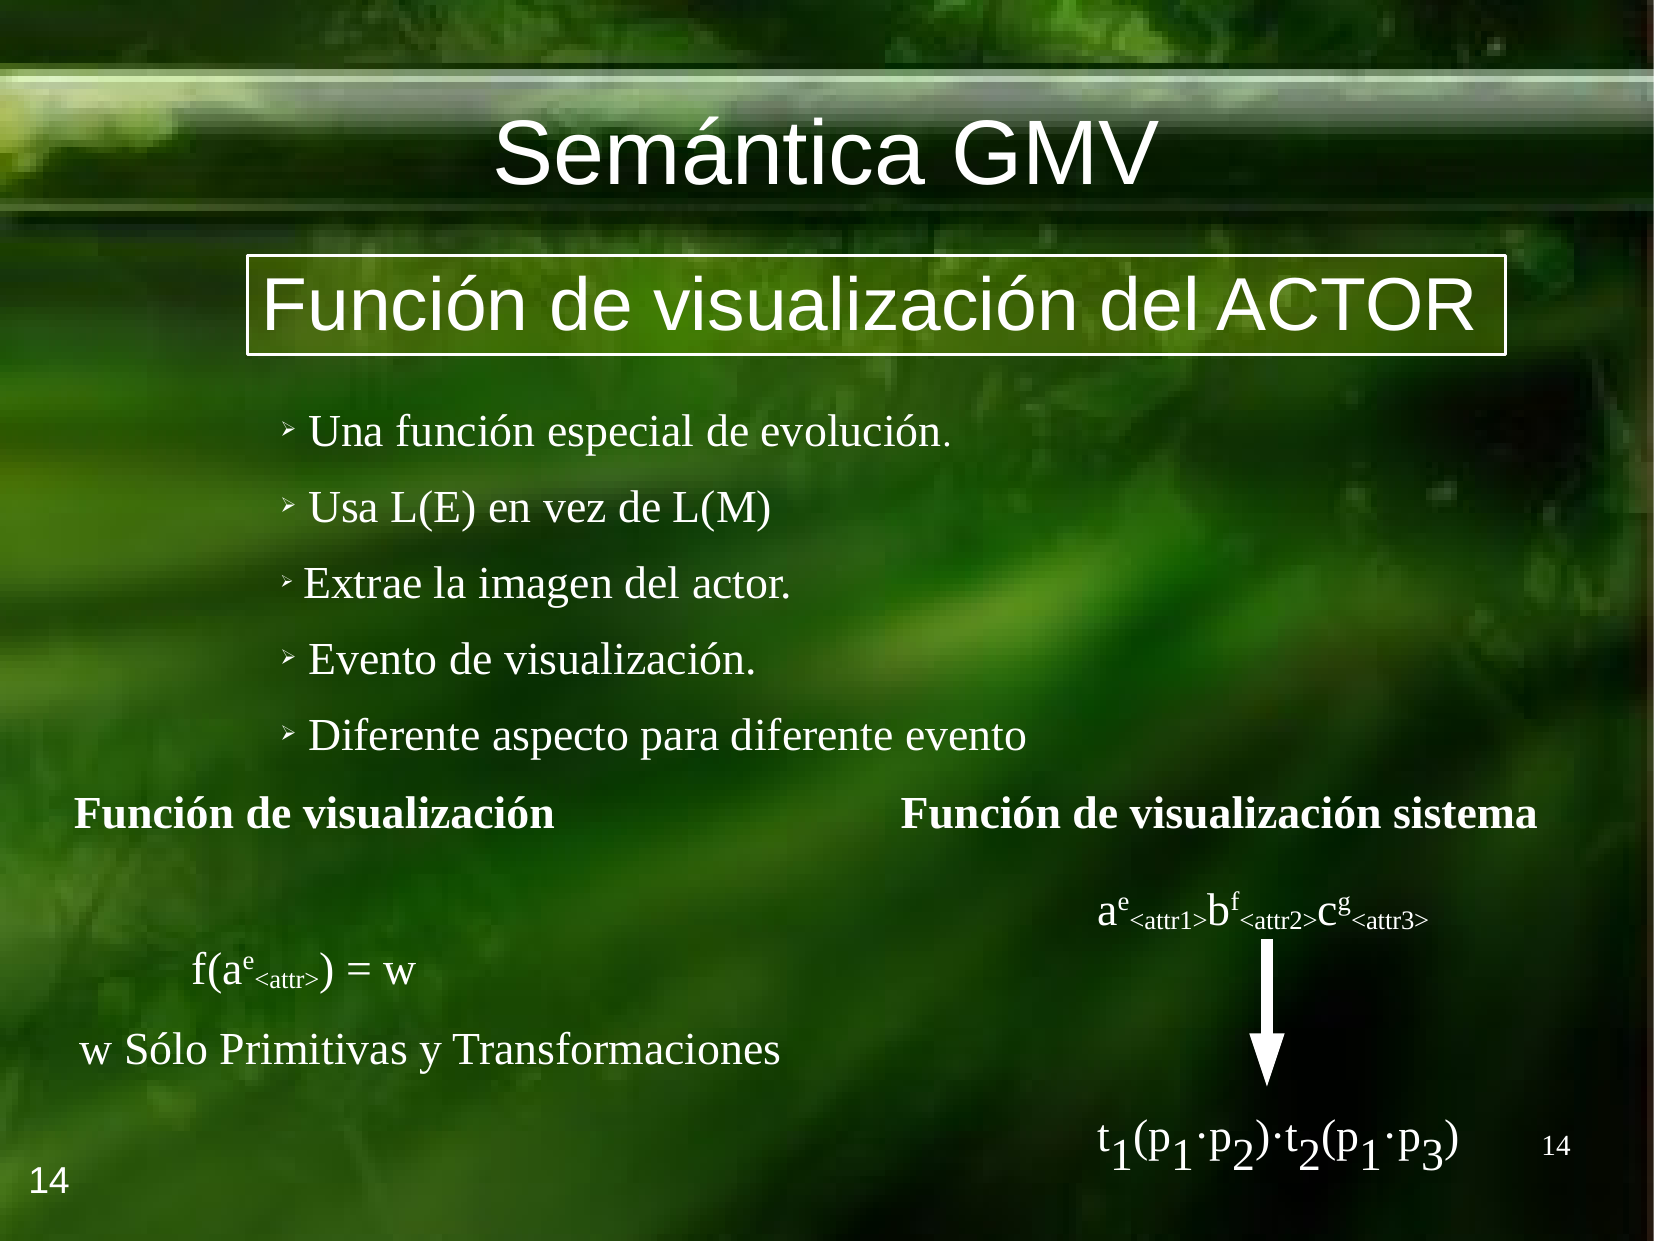

# Semántica GMV
Función de visualización del ACTOR
 Una función especial de evolución.
 Usa L(E) en vez de L(M)
 Extrae la imagen del actor.
 Evento de visualización.
 Diferente aspecto para diferente evento
Función de visualización
Función de visualización sistema
ae<attr1>bf<attr2>cg<attr3>
f(ae<attr>) = w
w Sólo Primitivas y Transformaciones
t1(p1·p2)·t2(p1·p3)
14